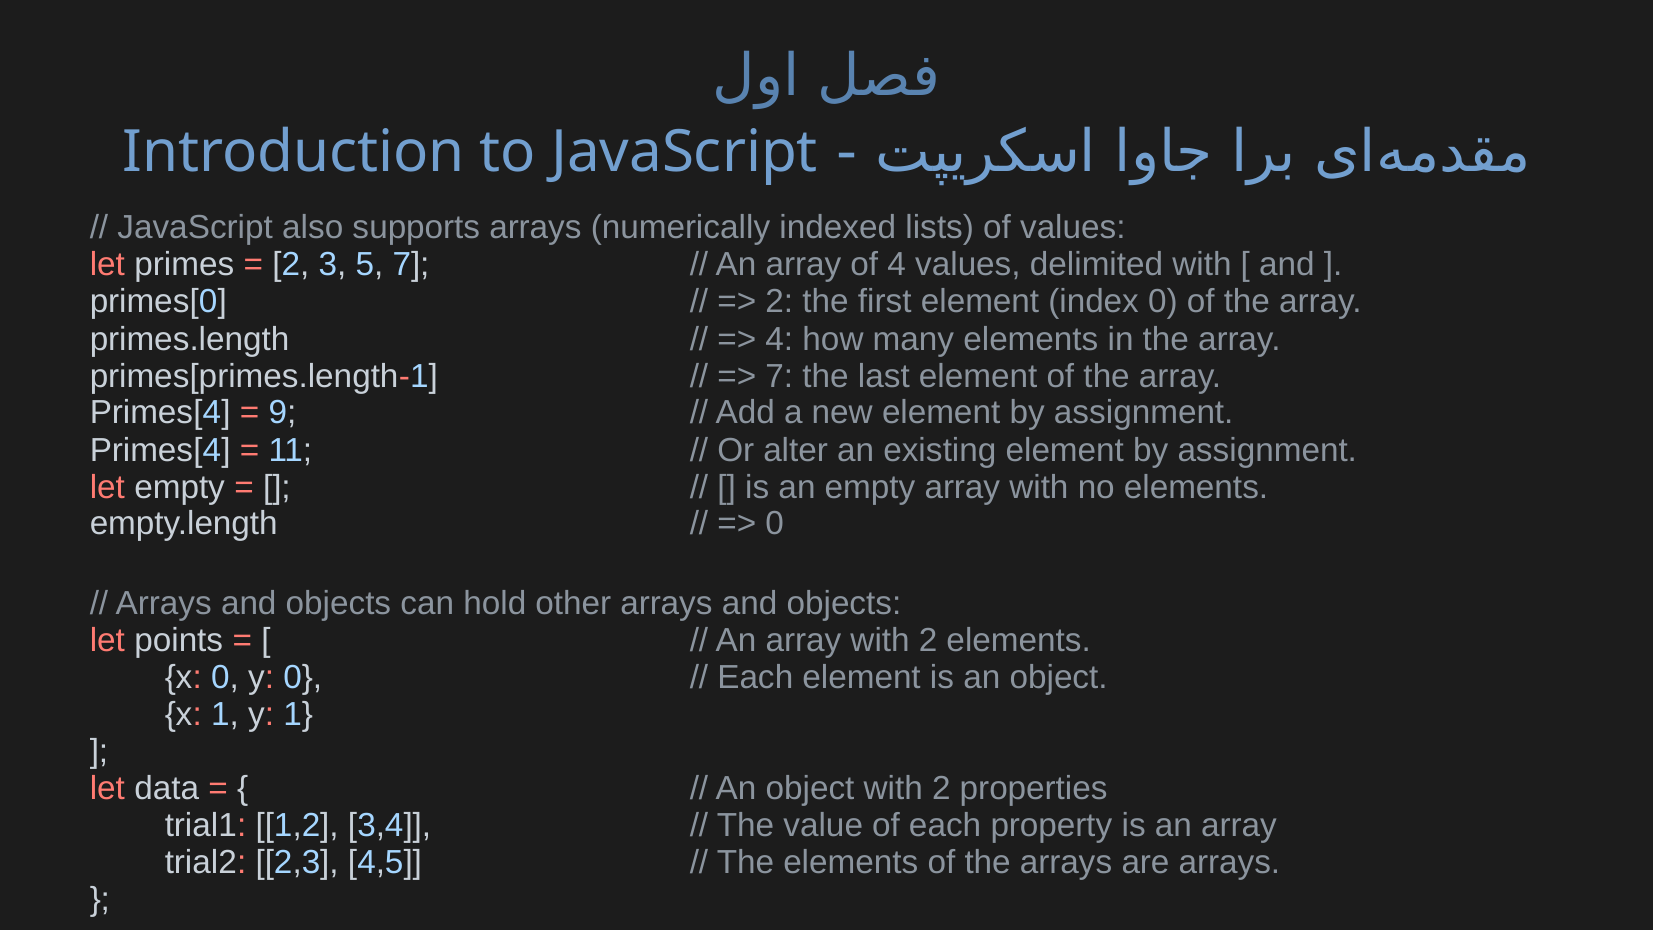

# فصل اول مقدمه‌ای برا جاوا اسکریپت - Introduction to JavaScript
// JavaScript also supports arrays (numerically indexed lists) of values:
let primes = [2, 3, 5, 7]; 				// An array of 4 values, delimited with [ and ].
primes[0] 							// => 2: the first element (index 0) of the array.
primes.length 						// => 4: how many elements in the array.
primes[primes.length-1]				// => 7: the last element of the array.
Primes[4] = 9;						// Add a new element by assignment.
Primes[4] = 11;						// Or alter an existing element by assignment.
let empty = [];						// [] is an empty array with no elements.
empty.length						// => 0
// Arrays and objects can hold other arrays and objects:
let points = [						// An array with 2 elements.
	{x: 0, y: 0},					// Each element is an object.
	{x: 1, y: 1}
];
let data = {						// An object with 2 properties
	trial1: [[1,2], [3,4]], 				// The value of each property is an array
	trial2: [[2,3], [4,5]]				// The elements of the arrays are arrays.
};